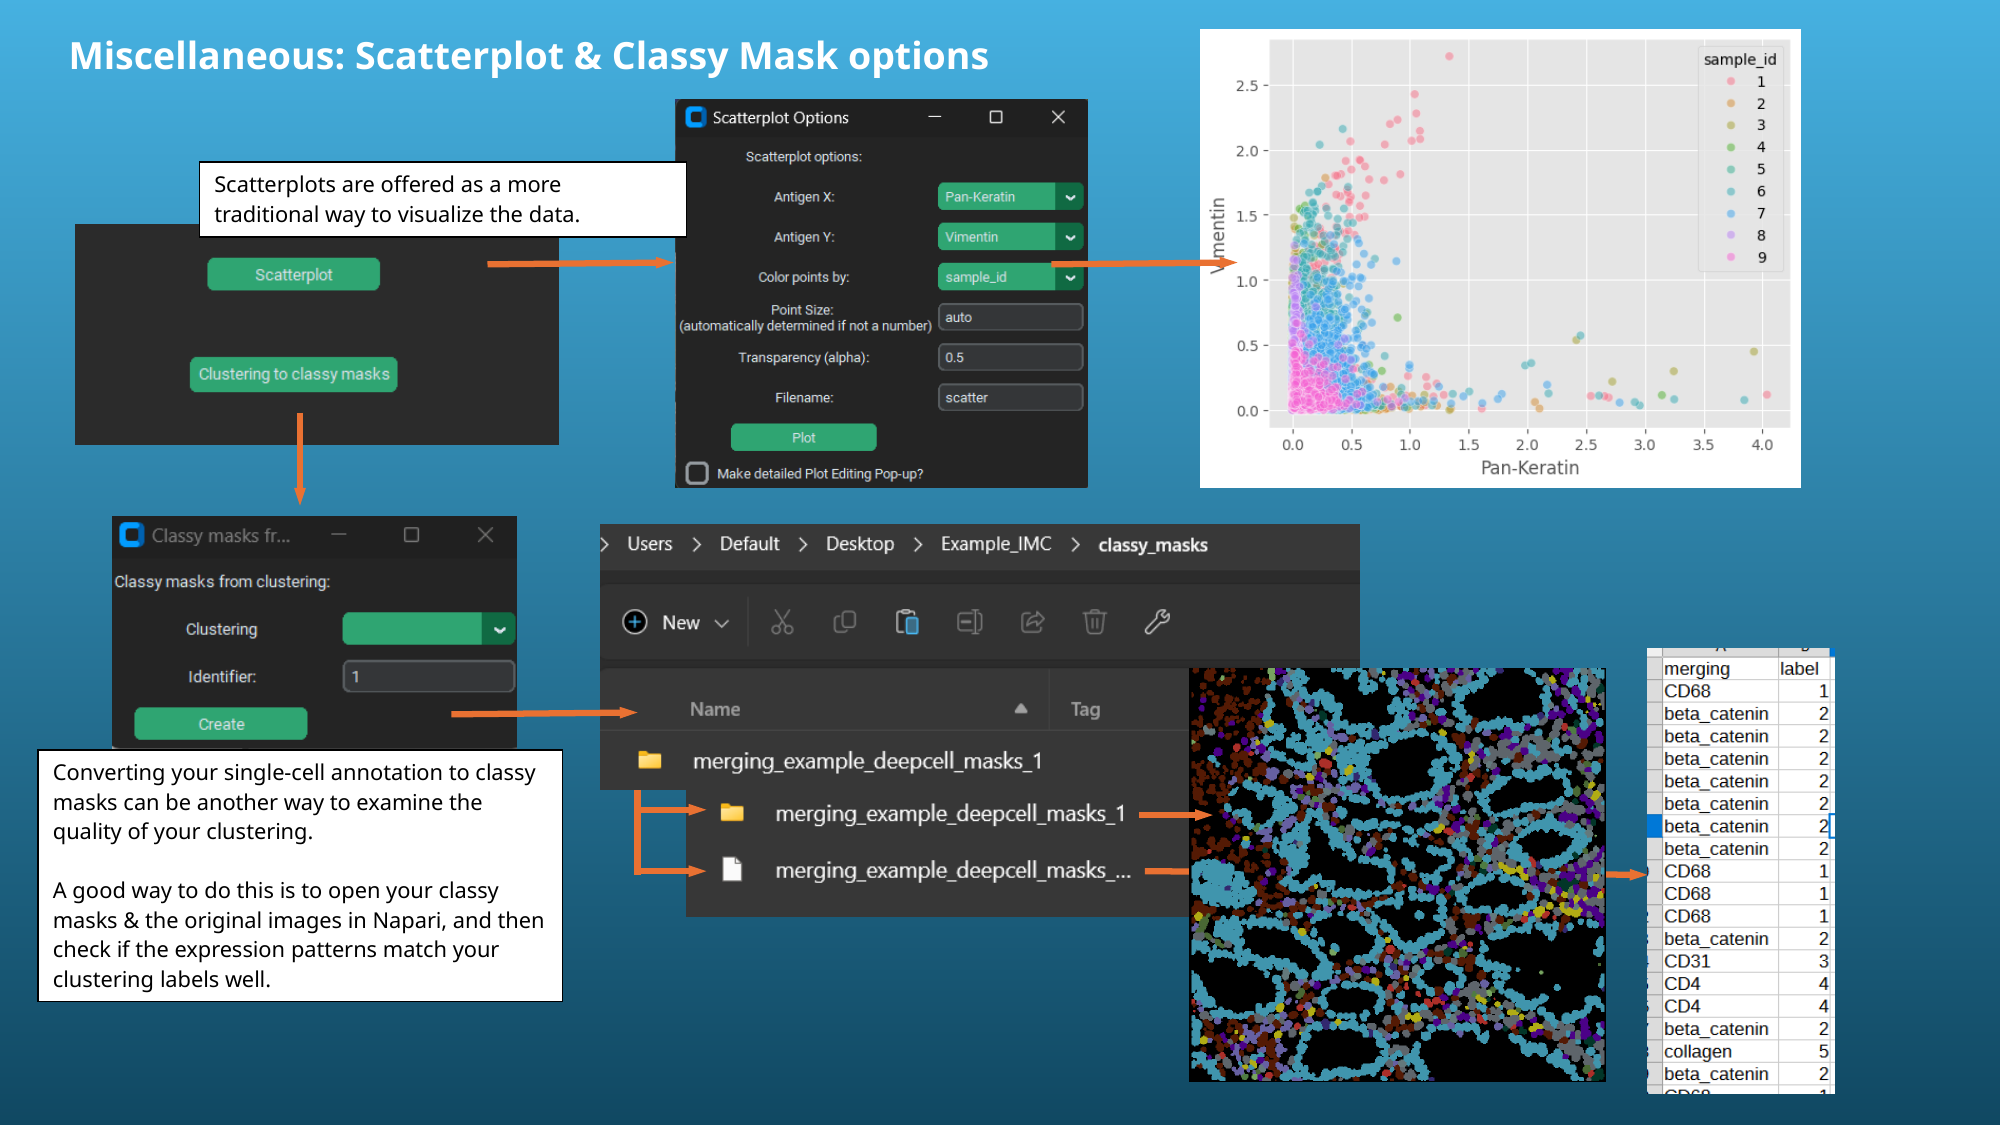

Miscellaneous: Scatterplot & Classy Mask options
Scatterplots are offered as a more traditional way to visualize the data.
Converting your single-cell annotation to classy masks can be another way to examine the quality of your clustering.
A good way to do this is to open your classy masks & the original images in Napari, and then check if the expression patterns match your clustering labels well.